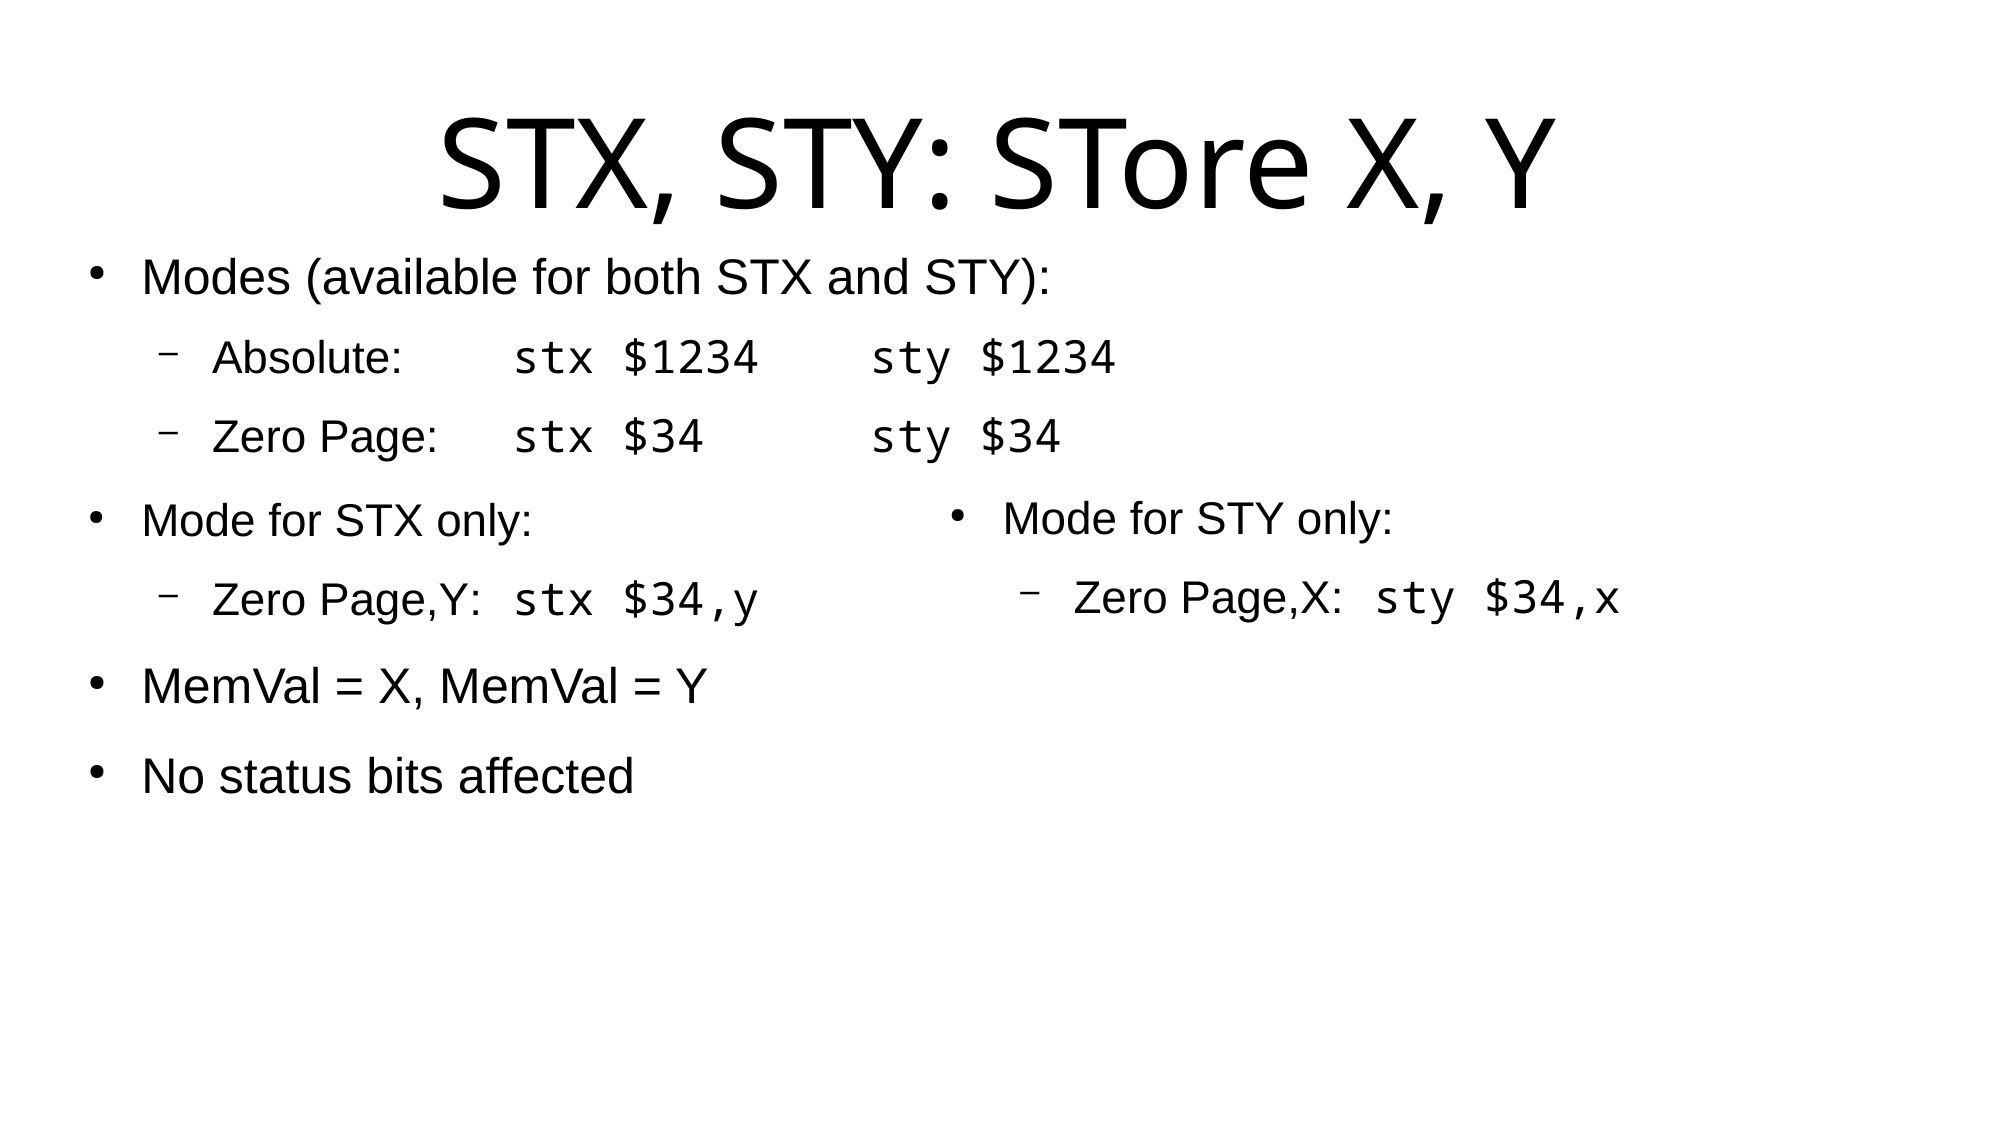

STX, STY: STore X, Y
# Modes (available for both STX and STY):
Absolute:		stx $1234 sty $1234
Zero Page:	stx $34 sty $34
Mode for STX only:
Zero Page,Y:	stx $34,y
MemVal = X, MemVal = Y
No status bits affected
Mode for STY only:
Zero Page,X:	sty $34,x